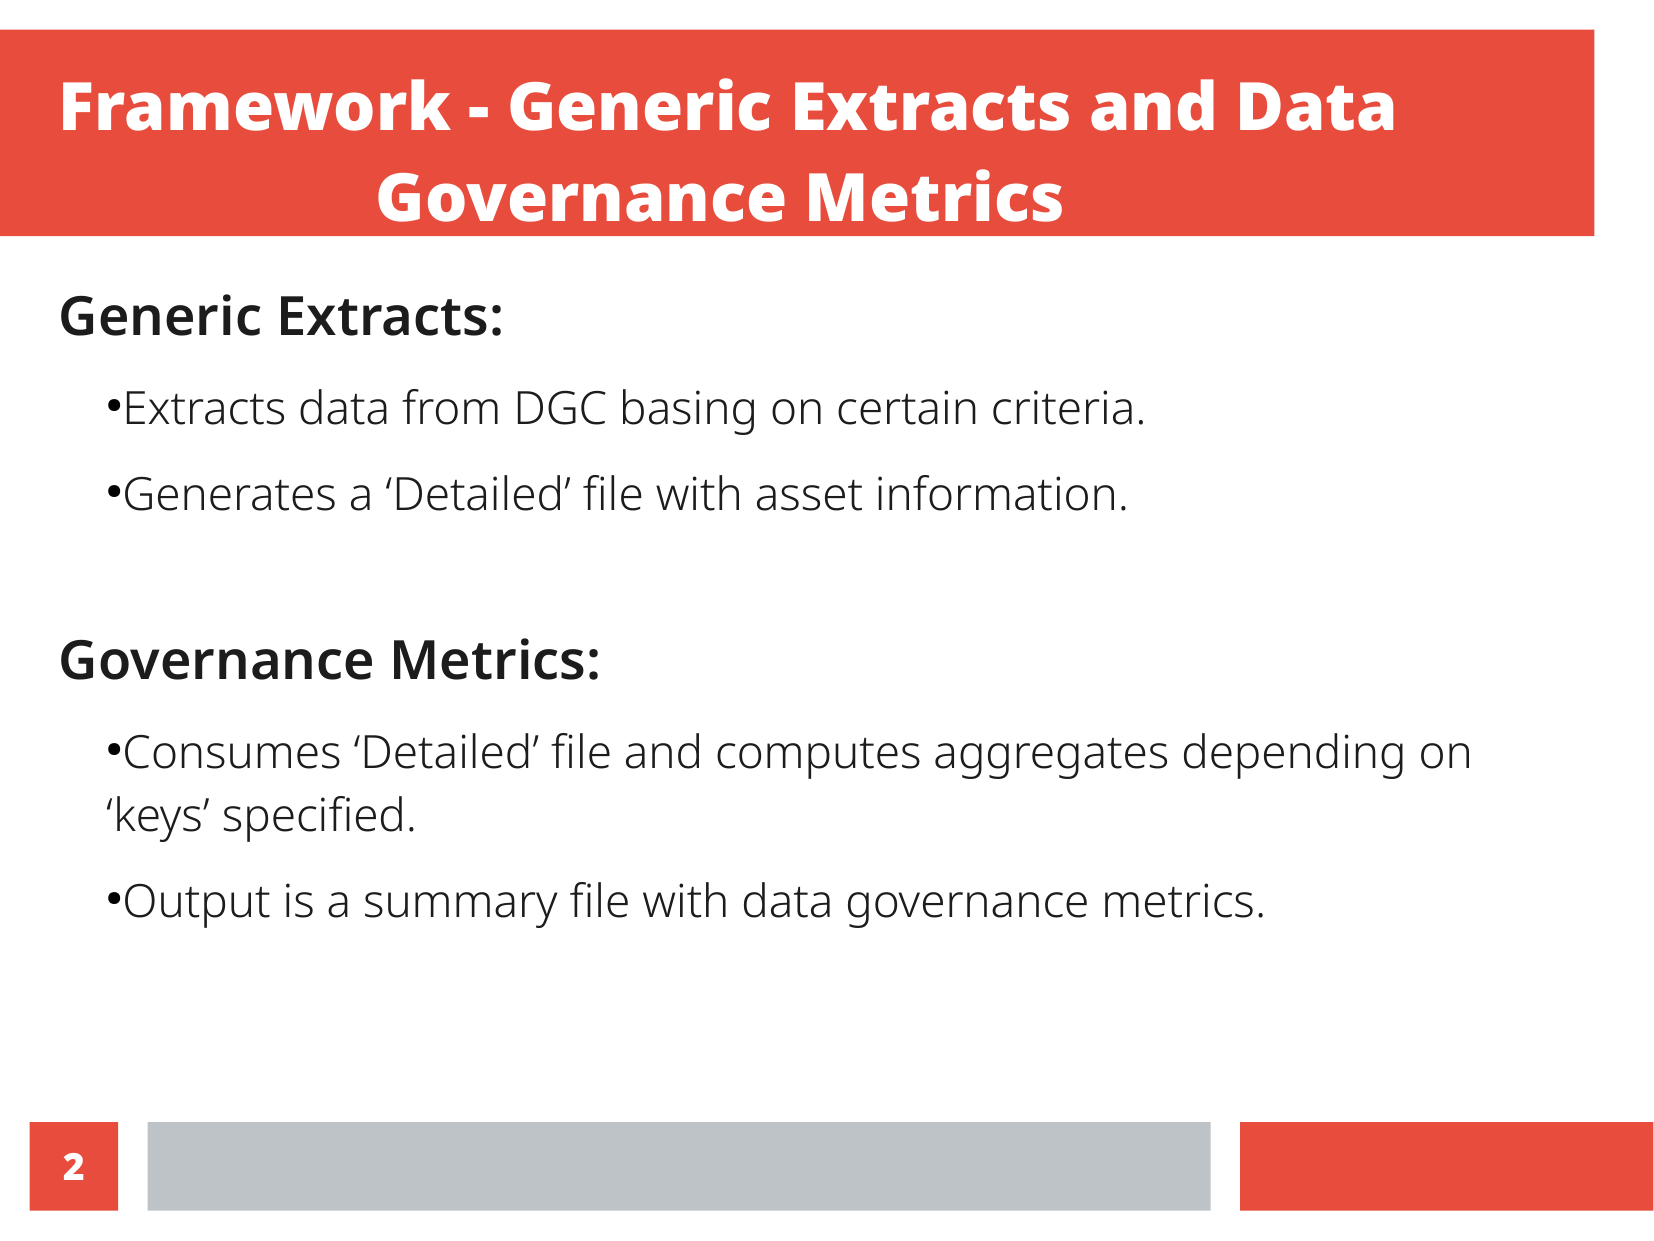

# Framework - Generic Extracts and Data Governance Metrics
Generic Extracts:
Extracts data from DGC basing on certain criteria.
Generates a ‘Detailed’ file with asset information.
Governance Metrics:
Consumes ‘Detailed’ file and computes aggregates depending on ‘keys’ specified.
Output is a summary file with data governance metrics.
2